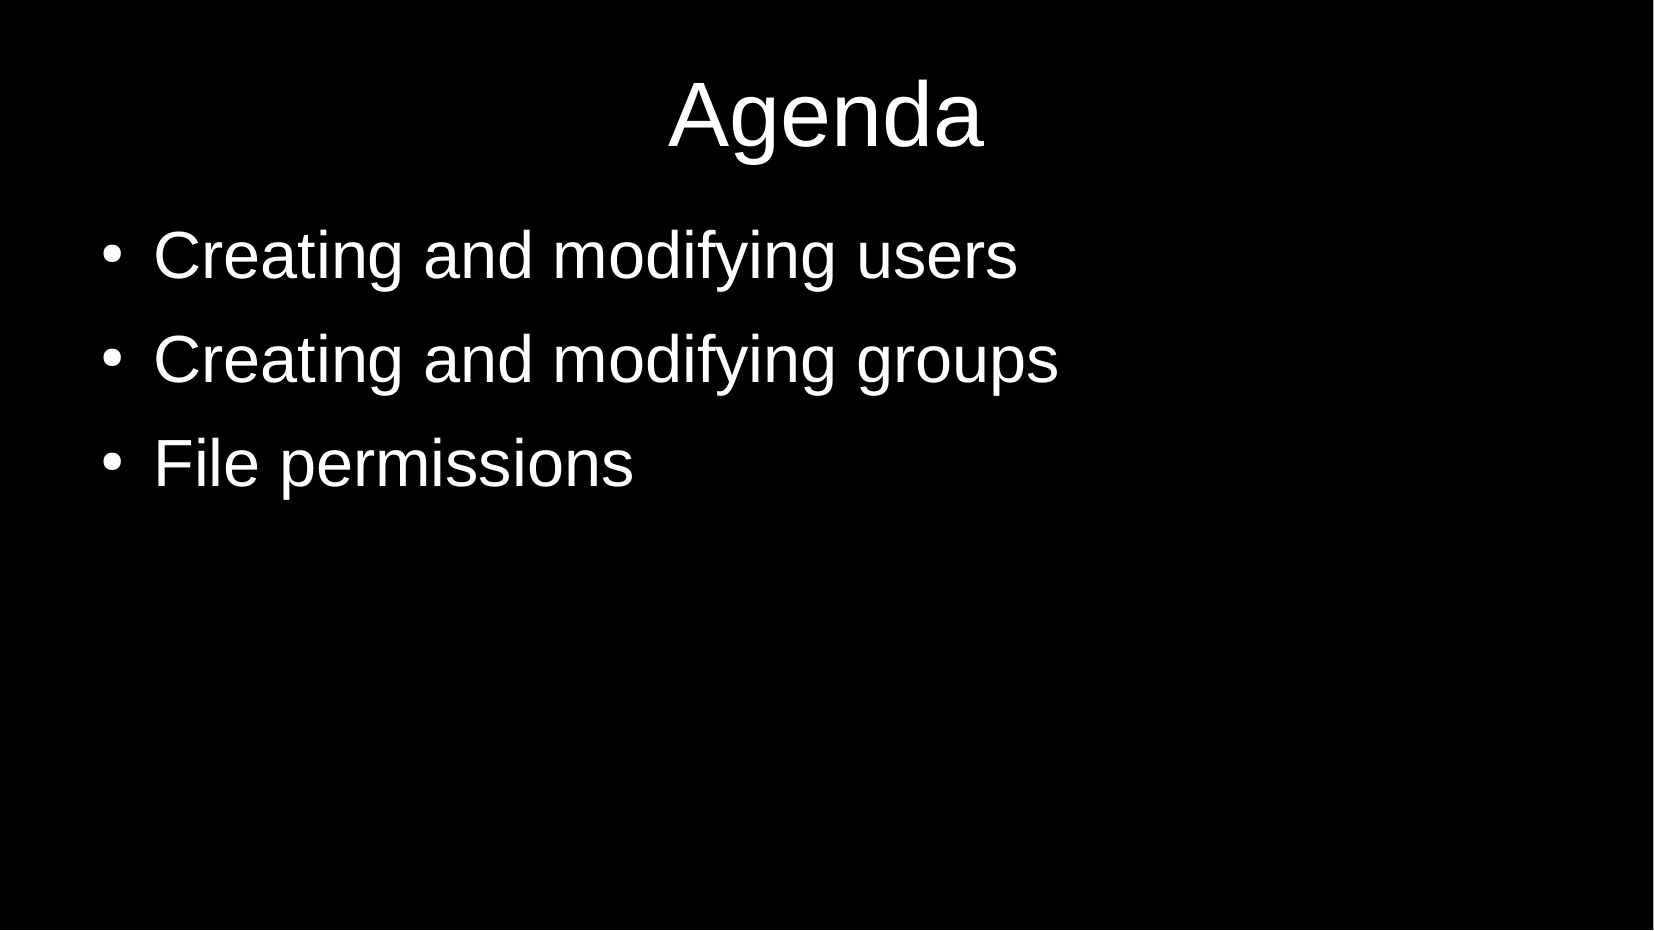

# Agenda
Creating and modifying users
Creating and modifying groups
File permissions